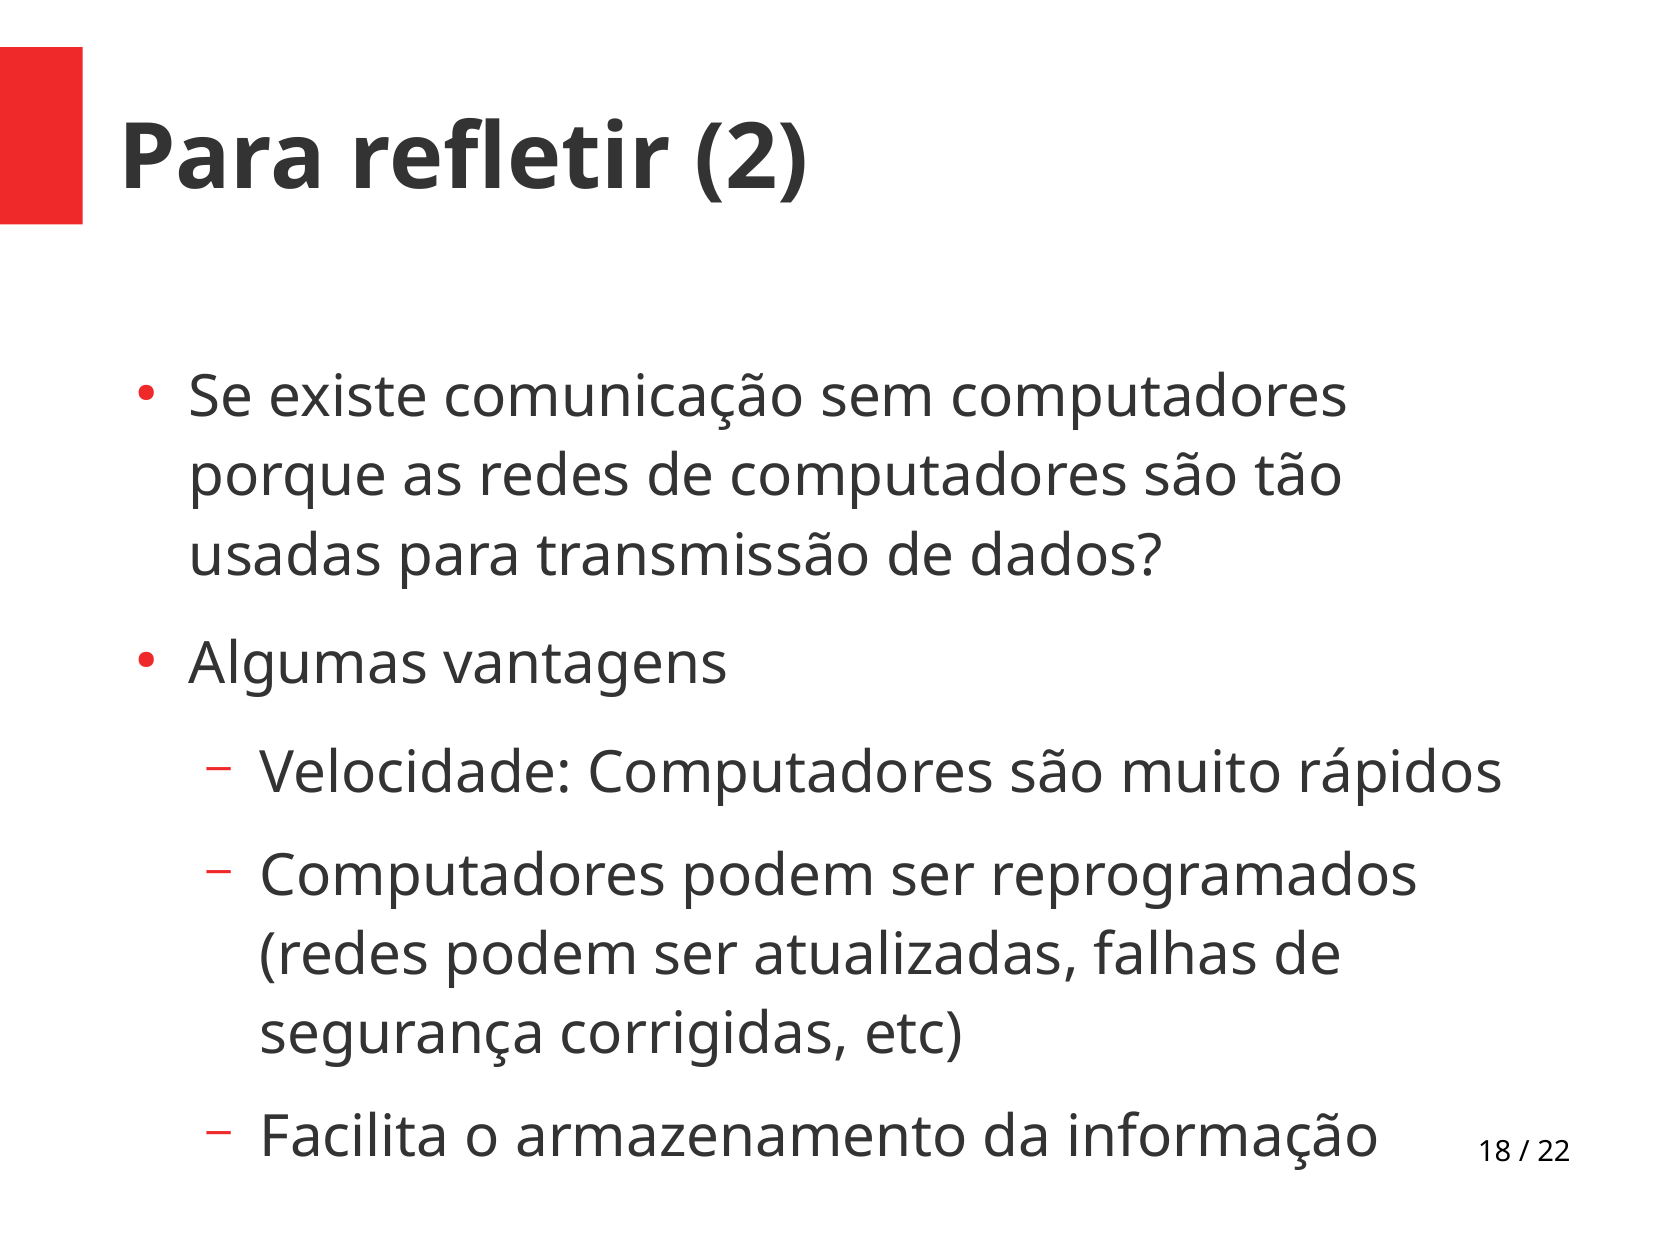

# Para refletir (2)
Se existe comunicação sem computadores porque as redes de computadores são tão usadas para transmissão de dados?
Algumas vantagens
Velocidade: Computadores são muito rápidos
Computadores podem ser reprogramados (redes podem ser atualizadas, falhas de segurança corrigidas, etc)
Facilita o armazenamento da informação
18